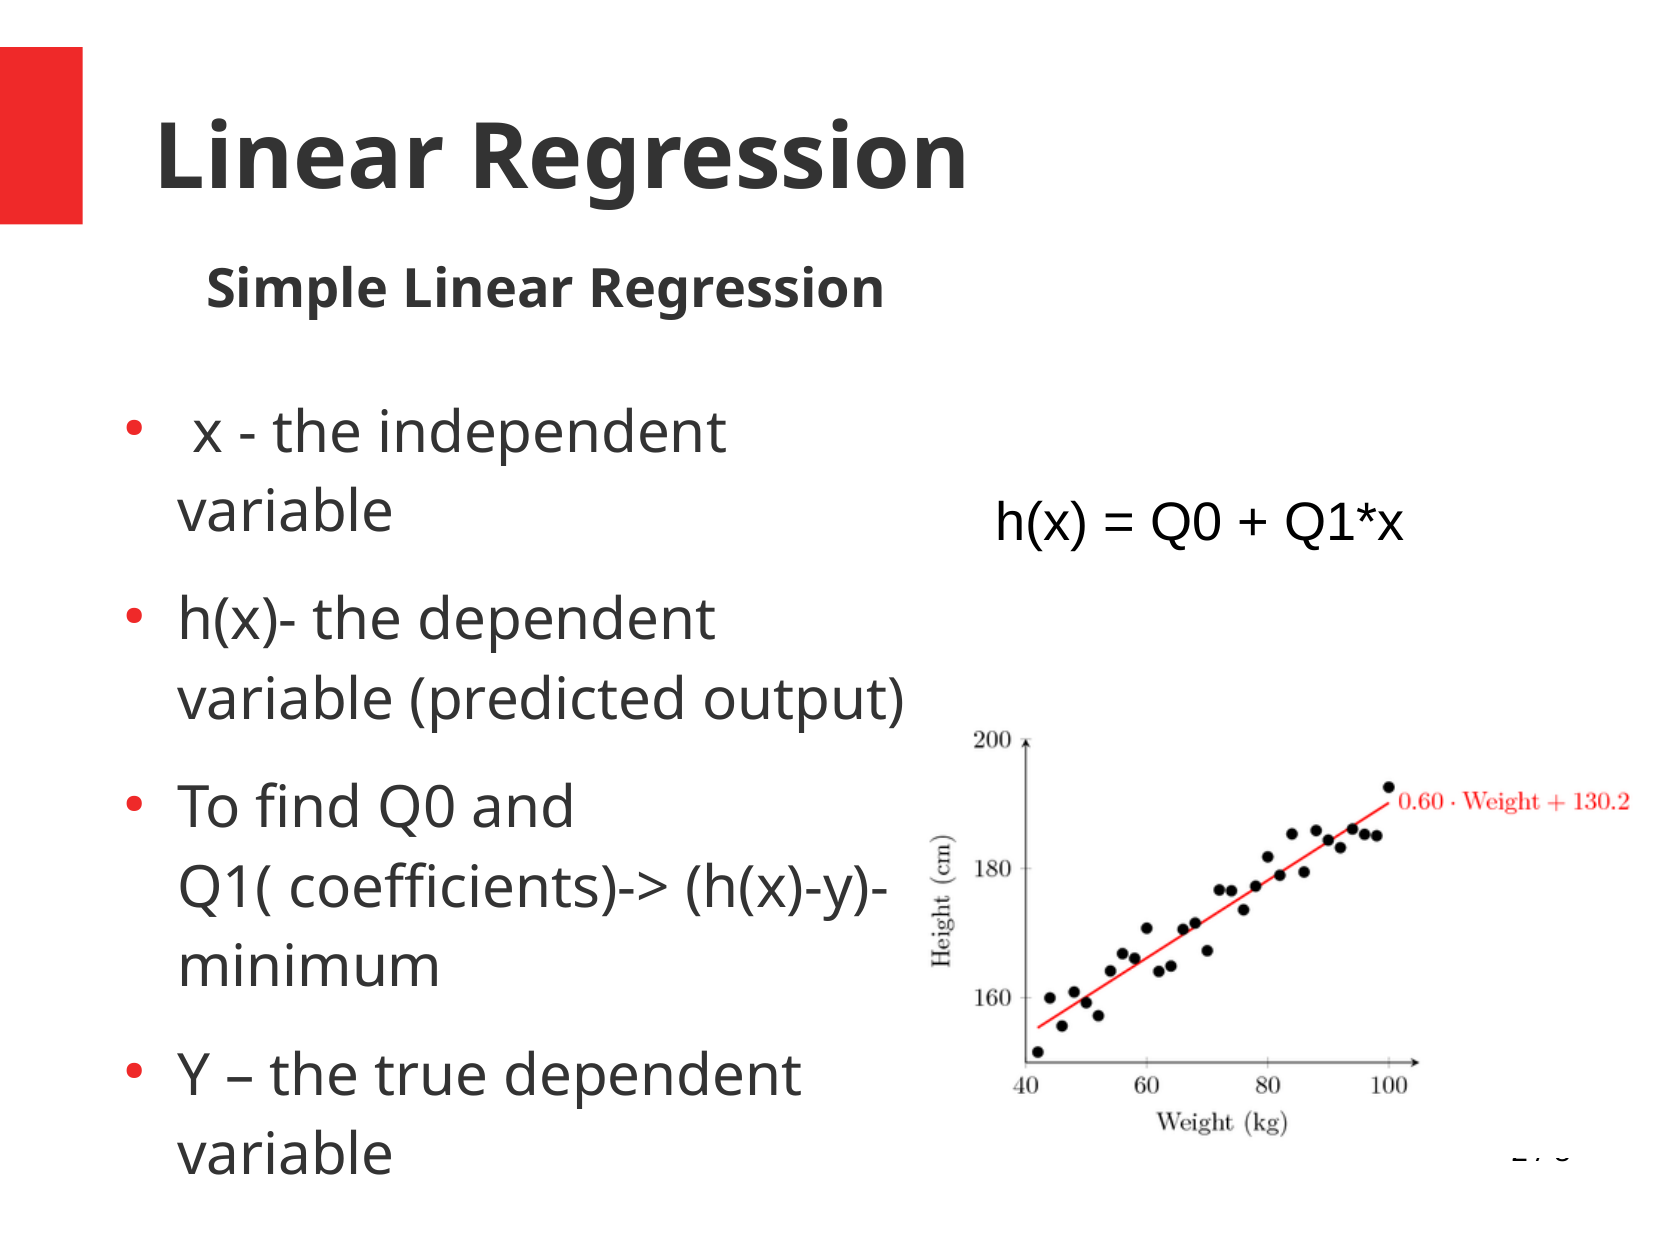

# Linear Regression
Simple Linear Regression
 x - the independent variable
h(x)- the dependent variable (predicted output)
To find Q0 and Q1( coefficients)-> (h(x)-y)- minimum
Y – the true dependent variable
h(x) = Q0 + Q1*x
2